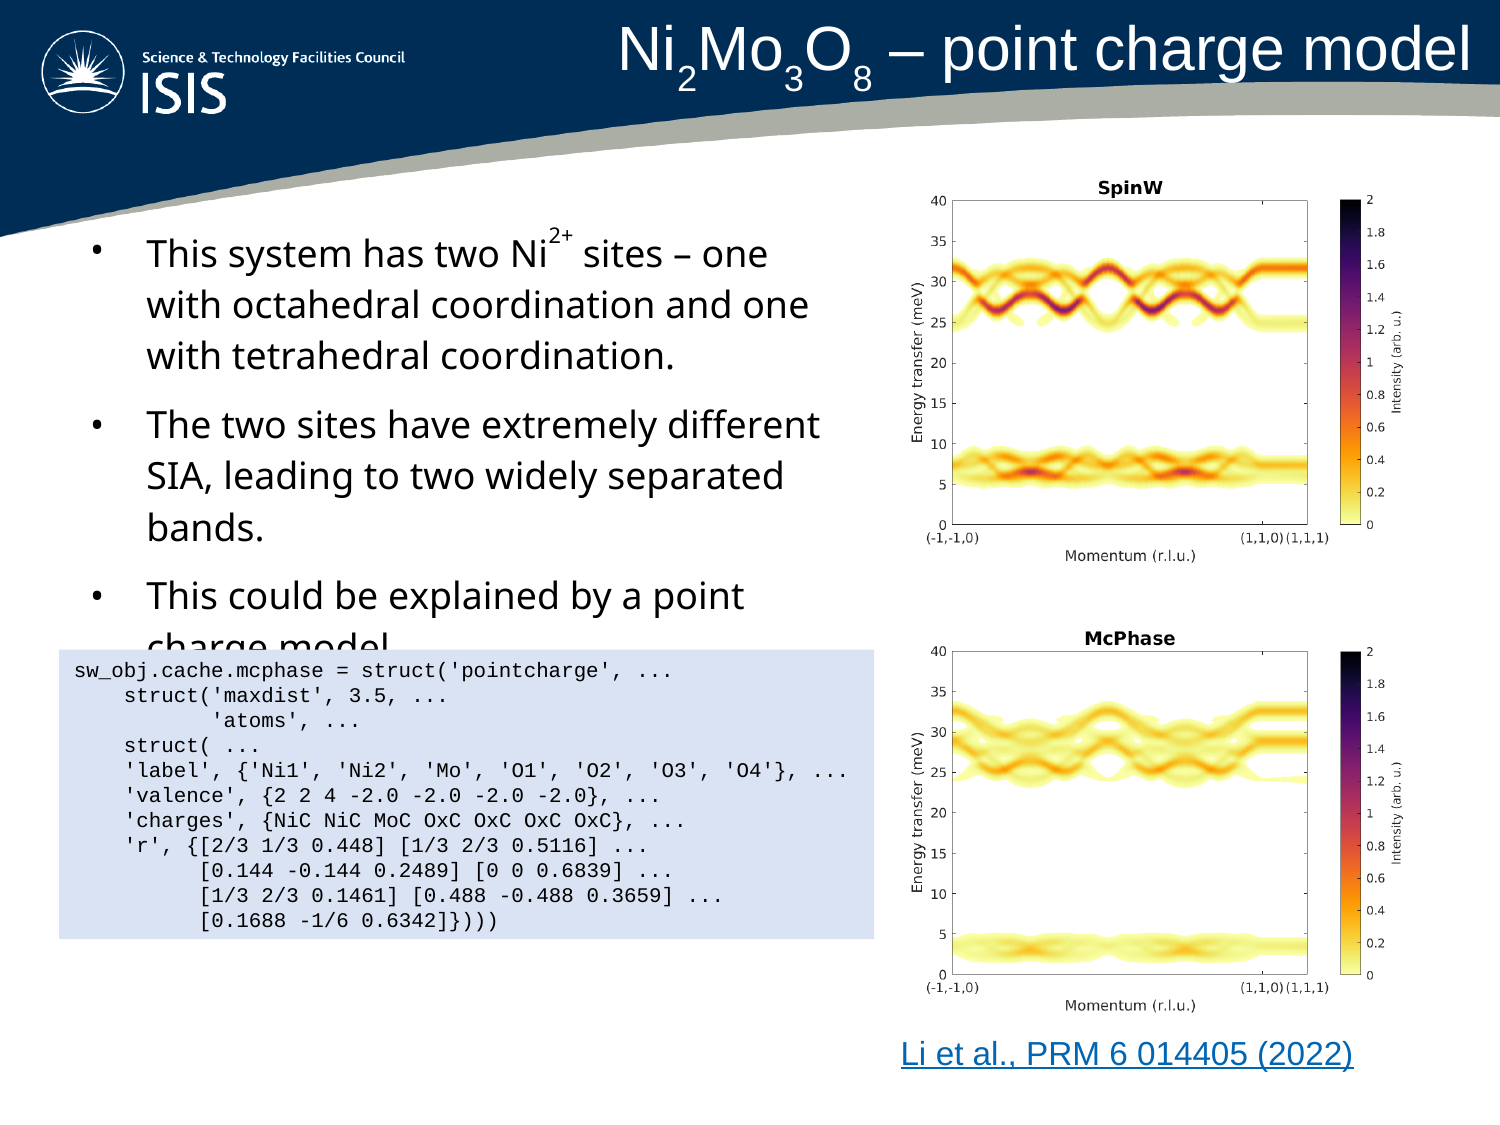

Ni2Mo3O8 – point charge model
# This system has two Ni2+ sites – one with octahedral coordination and one with tetrahedral coordination.
The two sites have extremely different SIA, leading to two widely separated bands.
This could be explained by a point charge model.
sw_obj.cache.mcphase = struct('pointcharge', ...
 struct('maxdist', 3.5, ...
 'atoms', ...
 struct( ...
 'label', {'Ni1', 'Ni2', 'Mo', 'O1', 'O2', 'O3', 'O4'}, ...
 'valence', {2 2 4 -2.0 -2.0 -2.0 -2.0}, ...
 'charges', {NiC NiC MoC OxC OxC OxC OxC}, ...
 'r', {[2/3 1/3 0.448] [1/3 2/3 0.5116] ...
 [0.144 -0.144 0.2489] [0 0 0.6839] ...
 [1/3 2/3 0.1461] [0.488 -0.488 0.3659] ...
 [0.1688 -1/6 0.6342]})))
Li et al., PRM 6 014405 (2022)